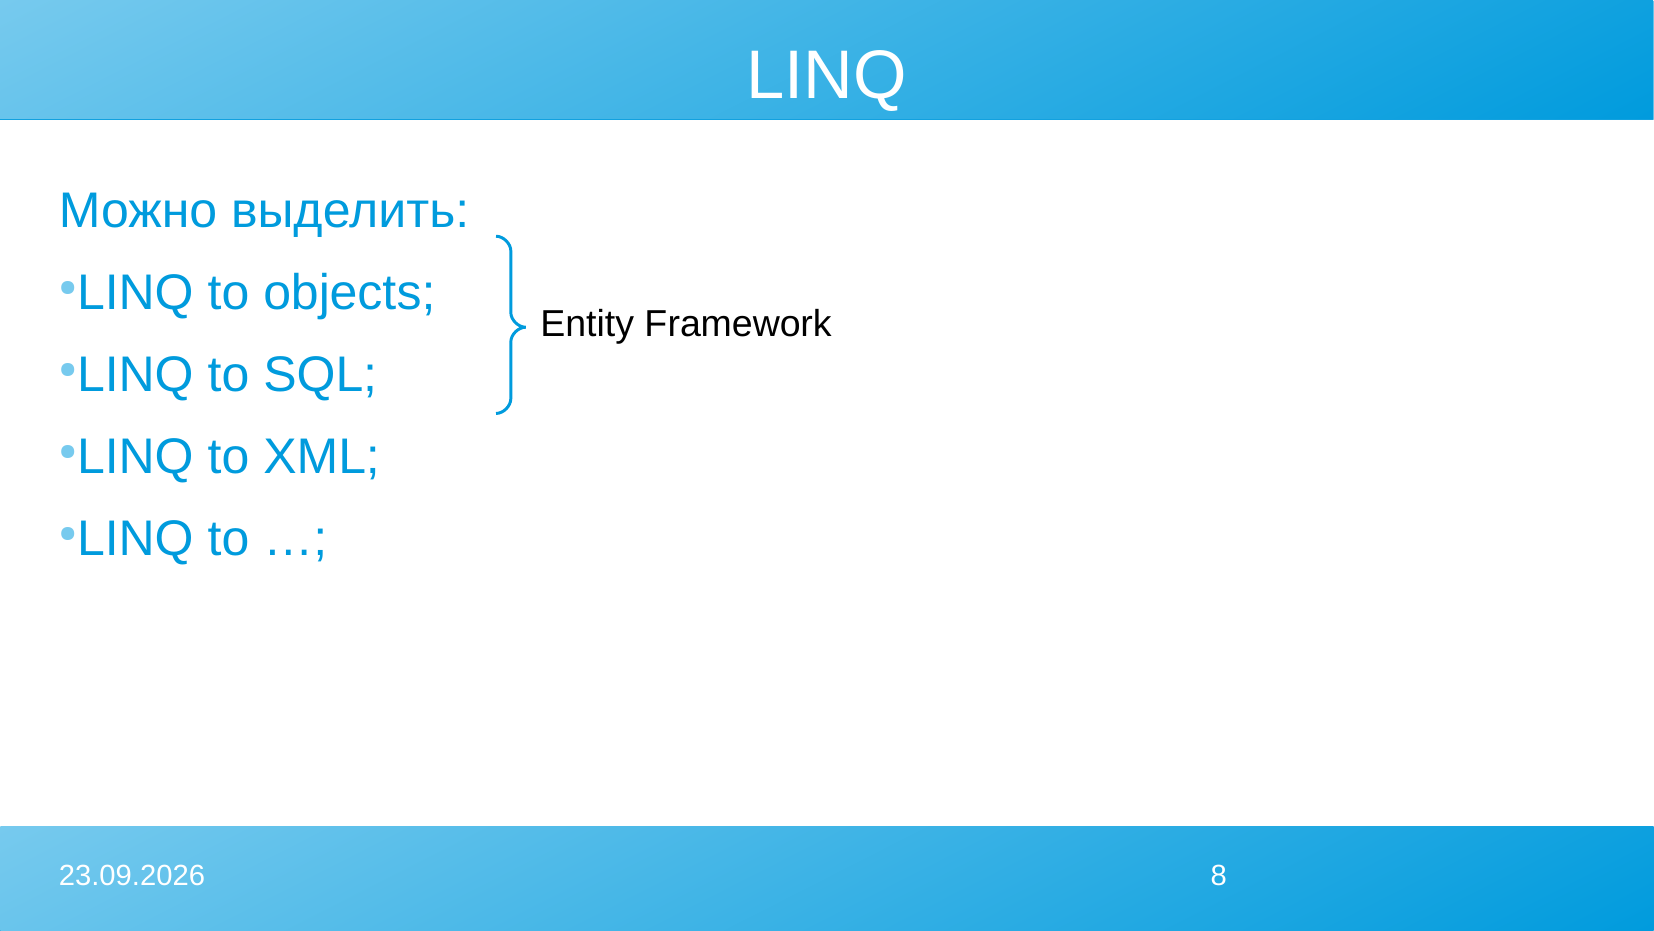

# LINQ
Можно выделить:
LINQ to objects;
LINQ to SQL;
LINQ to XML;
LINQ to …;
Entity Framework